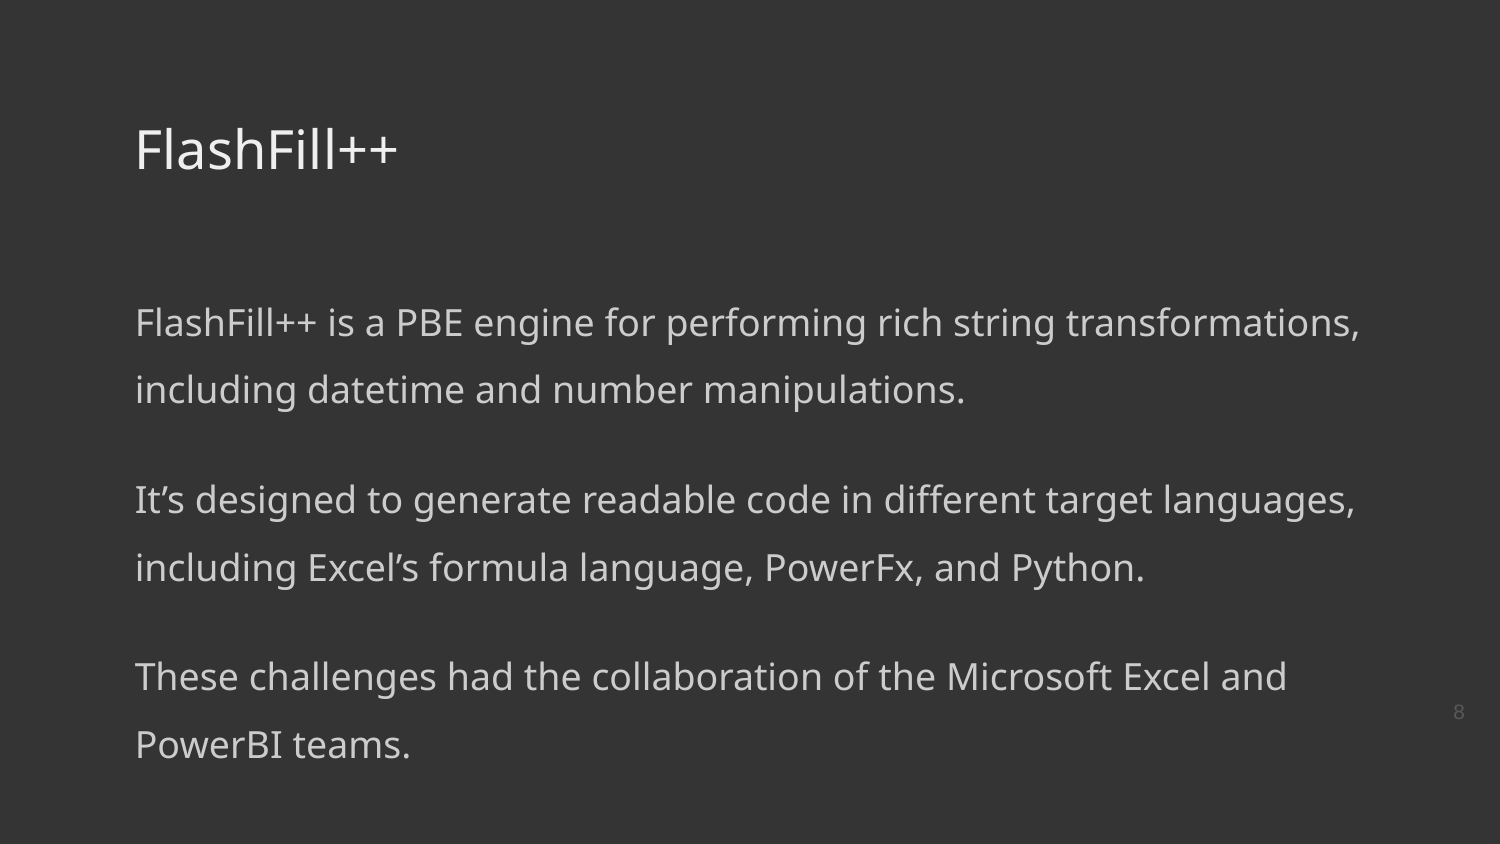

1600 x 800
FlashFill++
1600 x 800
1600 x 800
FlashFill++ is a PBE engine for performing rich string transformations, including datetime and number manipulations.
It’s designed to generate readable code in different target languages, including Excel’s formula language, PowerFx, and Python.
These challenges had the collaboration of the Microsoft Excel and PowerBI teams.